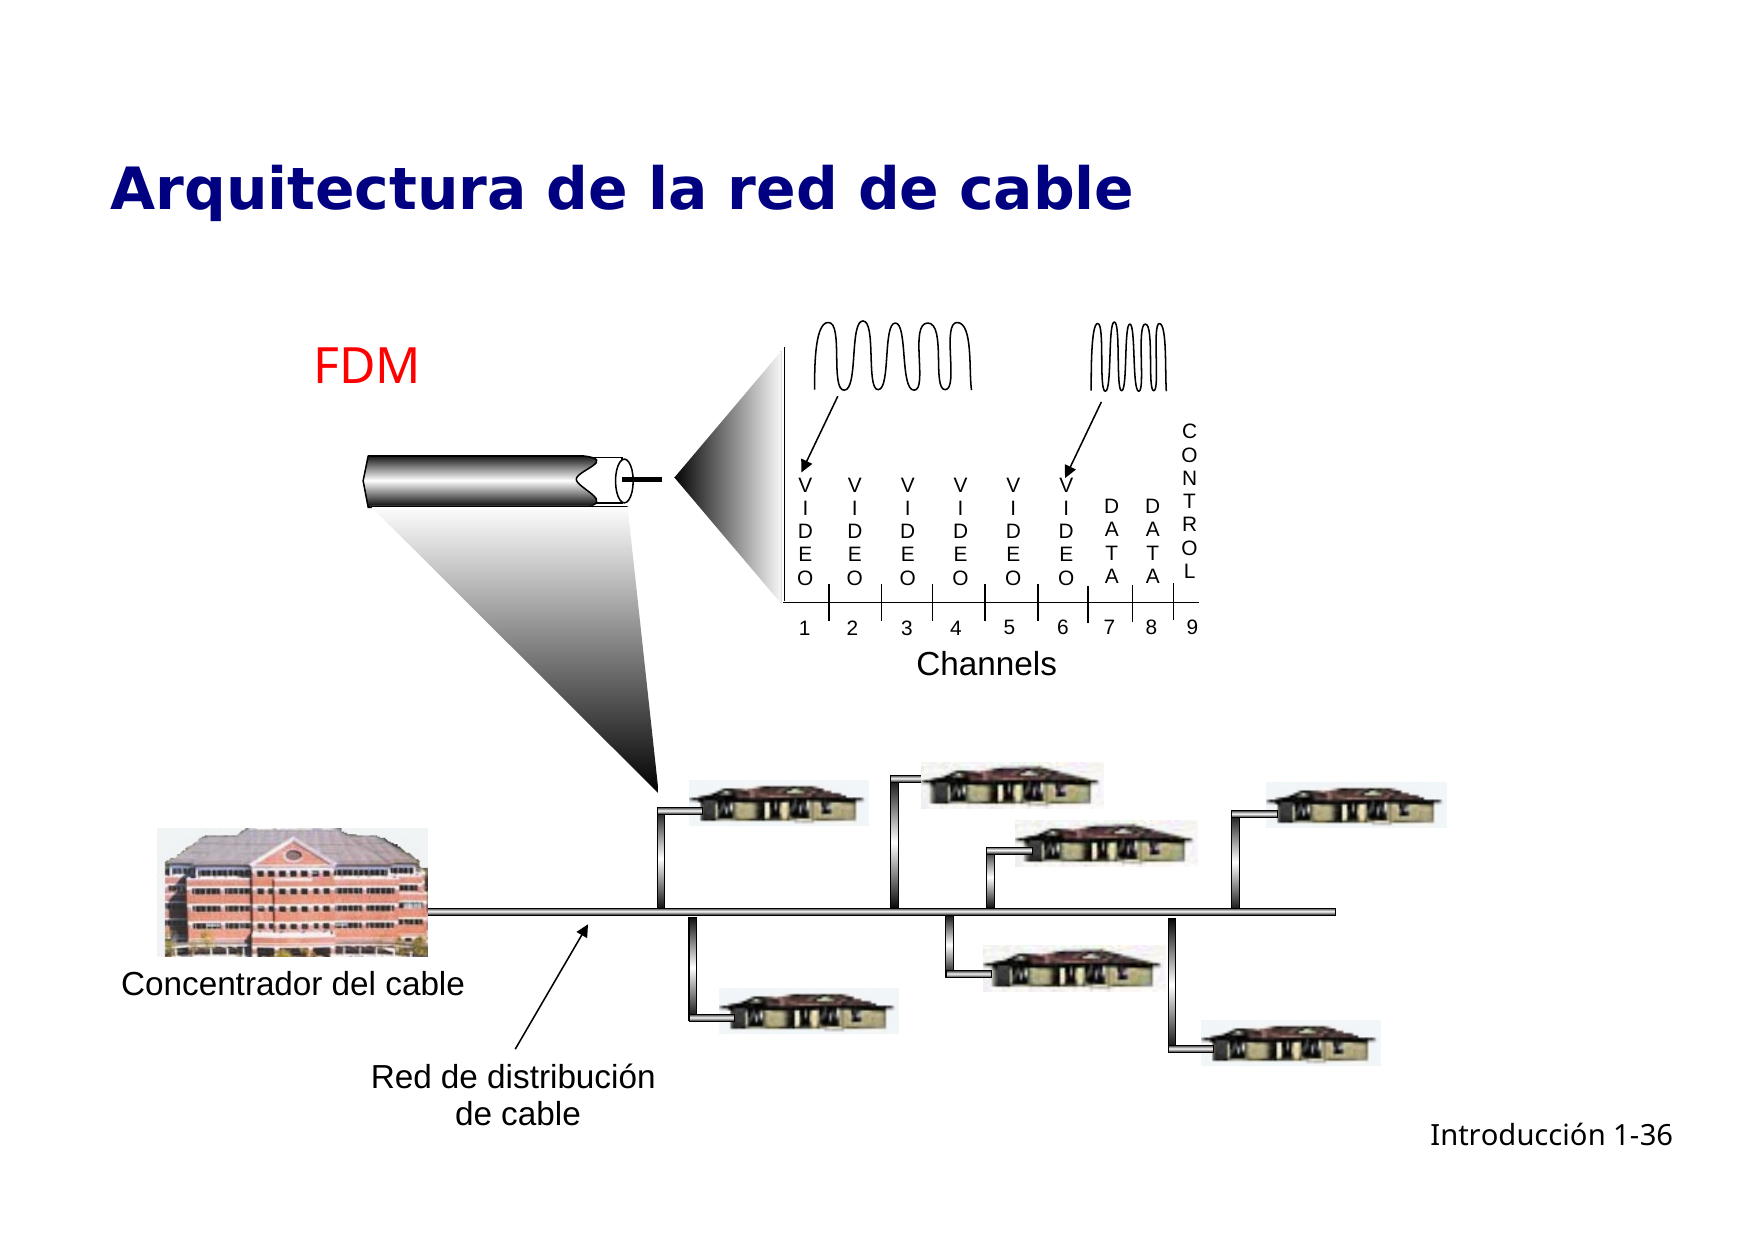

# Arquitectura de la red de cable
FDM
C
O
N
T
R
O
L
D
A
T
A
D
A
T
A
V
I
D
E
O
V
I
D
E
O
V
I
D
E
O
V
I
D
E
O
V
I
D
E
O
V
I
D
E
O
5
6
7
8
9
1
2
3
4
Channels
Concentrador del cable
Red de distribución
 de cable